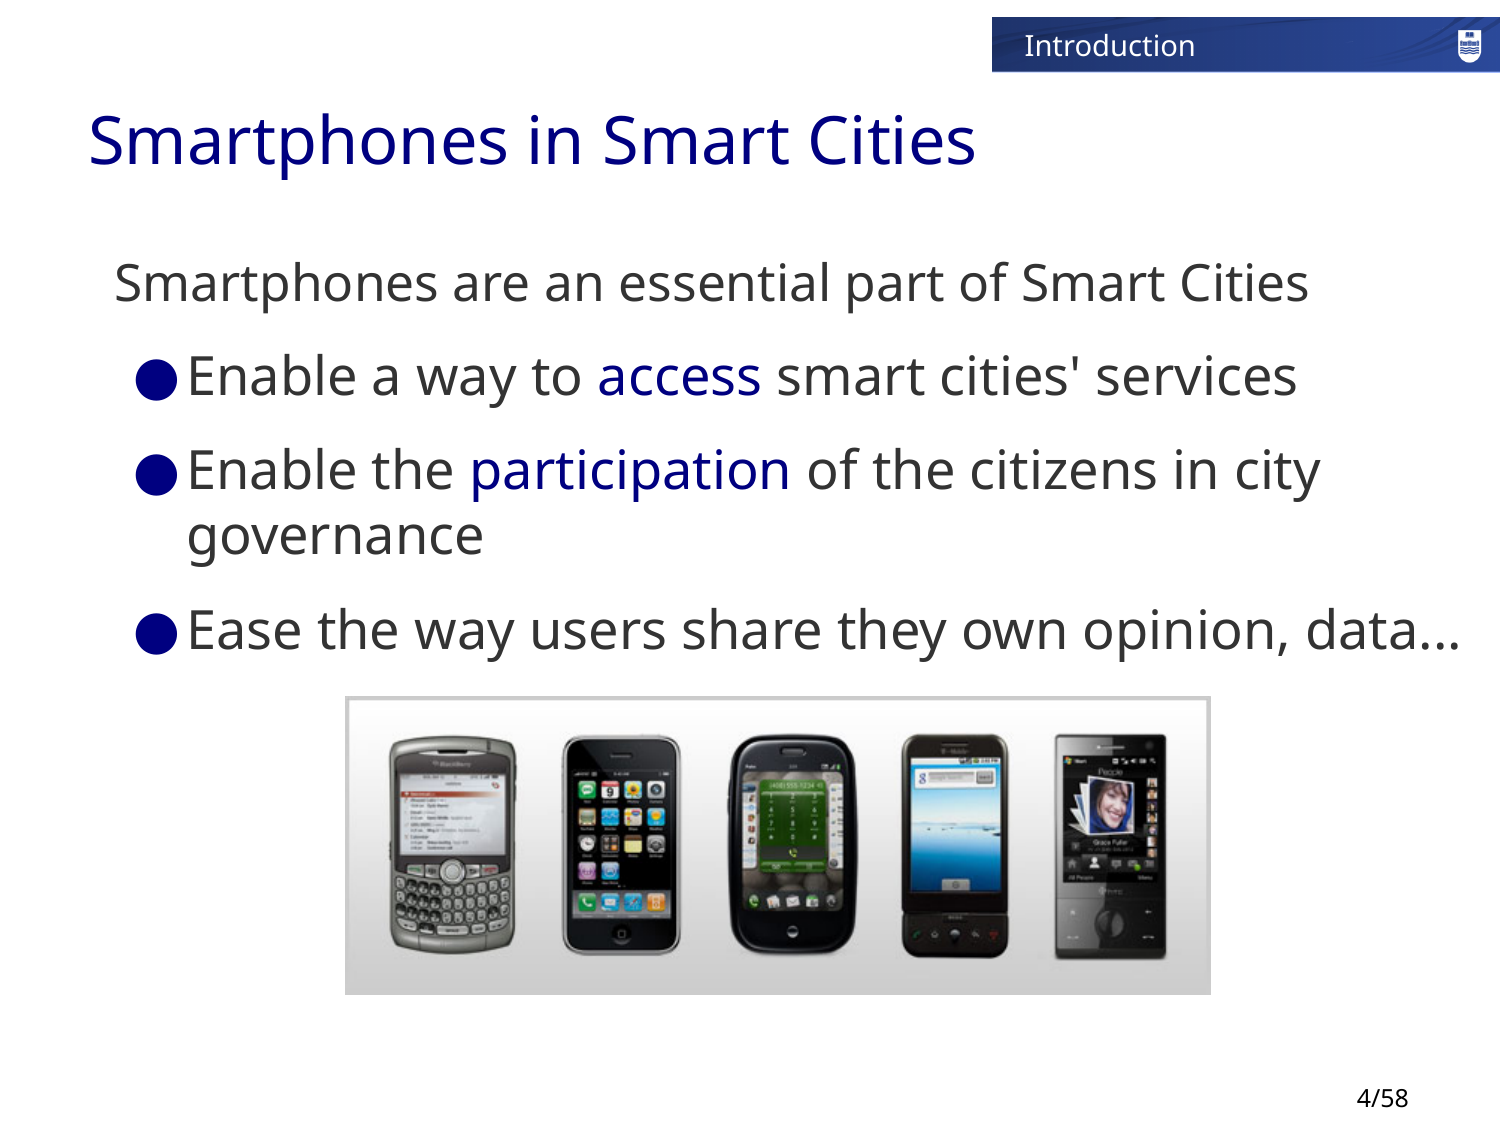

Introduction
# Smartphones in Smart Cities
Enable a way to access smart cities' services
Enable the participation of the citizens in city governance
Ease the way users share they own opinion, data...
Smartphones are an essential part of Smart Cities